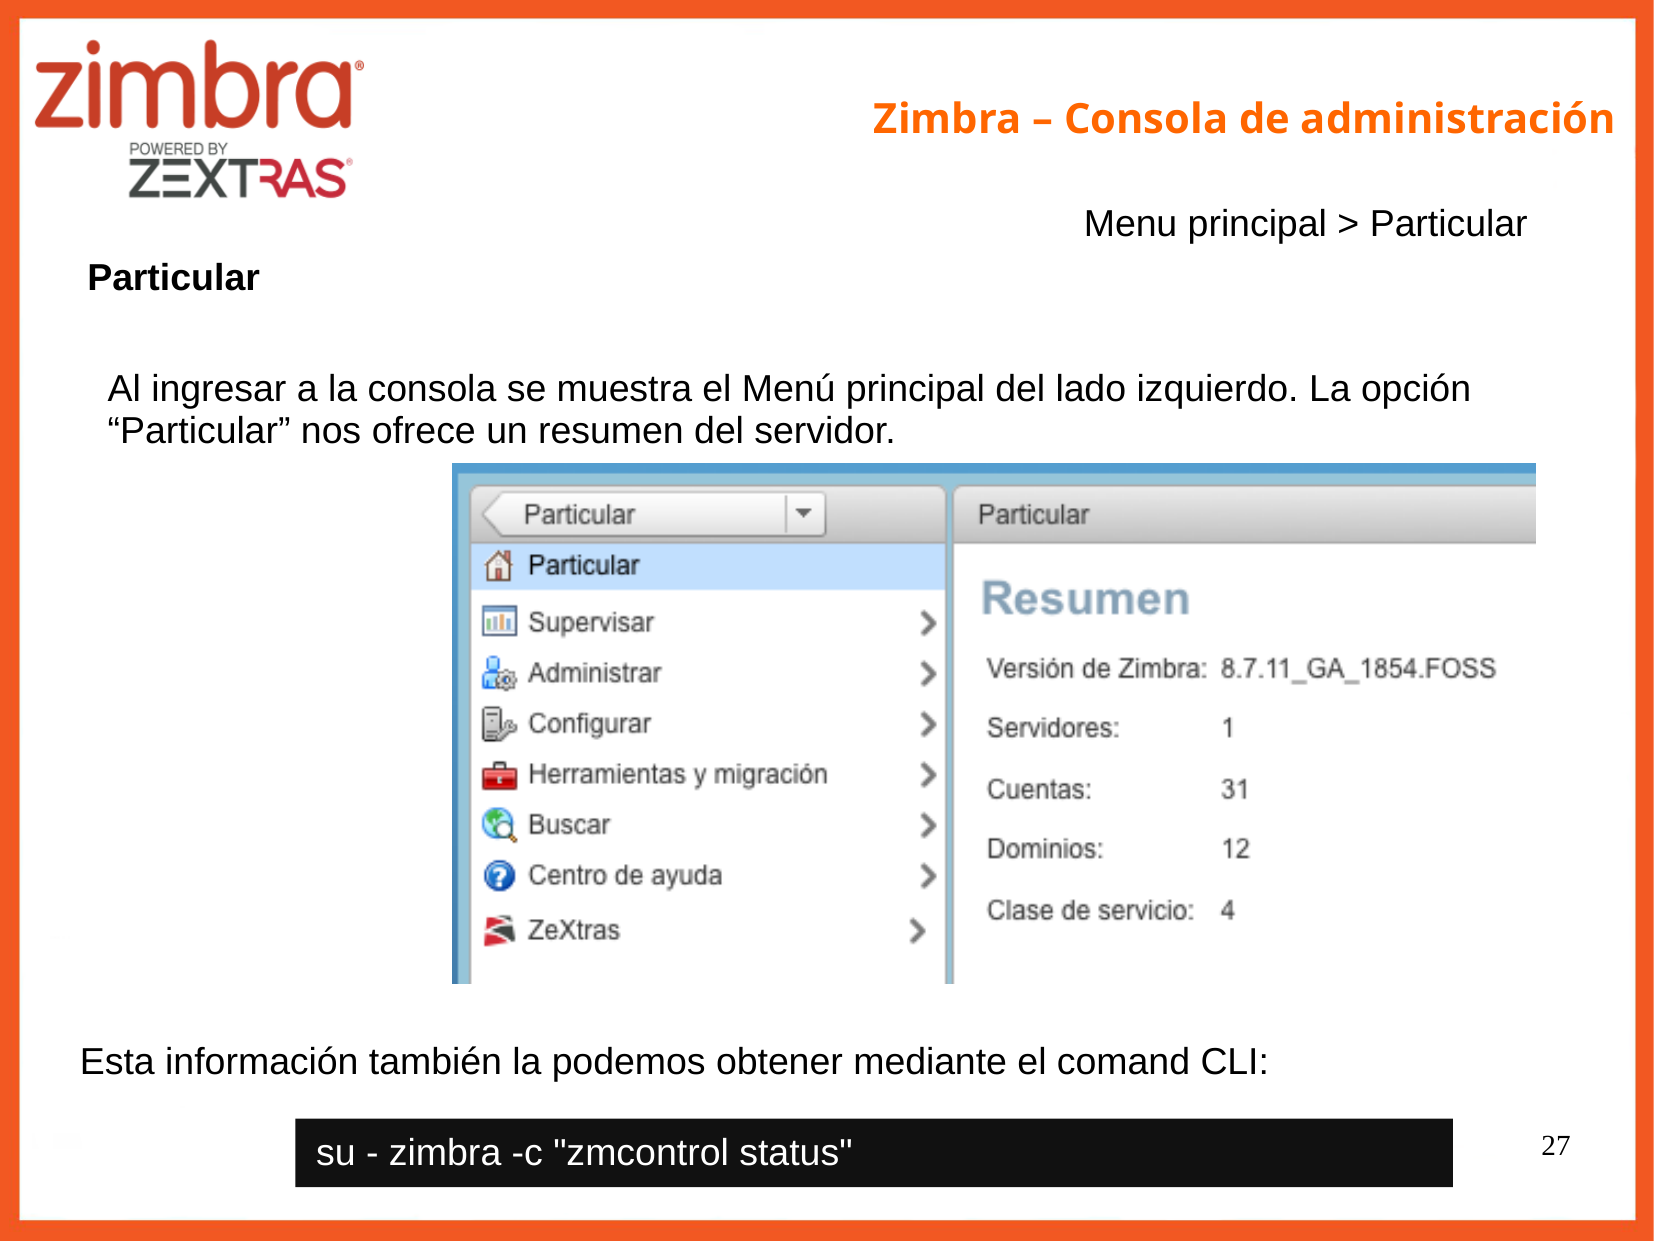

Zimbra – Consola de administración
Menu principal > Particular
Particular
Al ingresar a la consola se muestra el Menú principal del lado izquierdo. La opción “Particular” nos ofrece un resumen del servidor.
Esta información también la podemos obtener mediante el comand CLI:
su - zimbra -c "zmcontrol status"
27